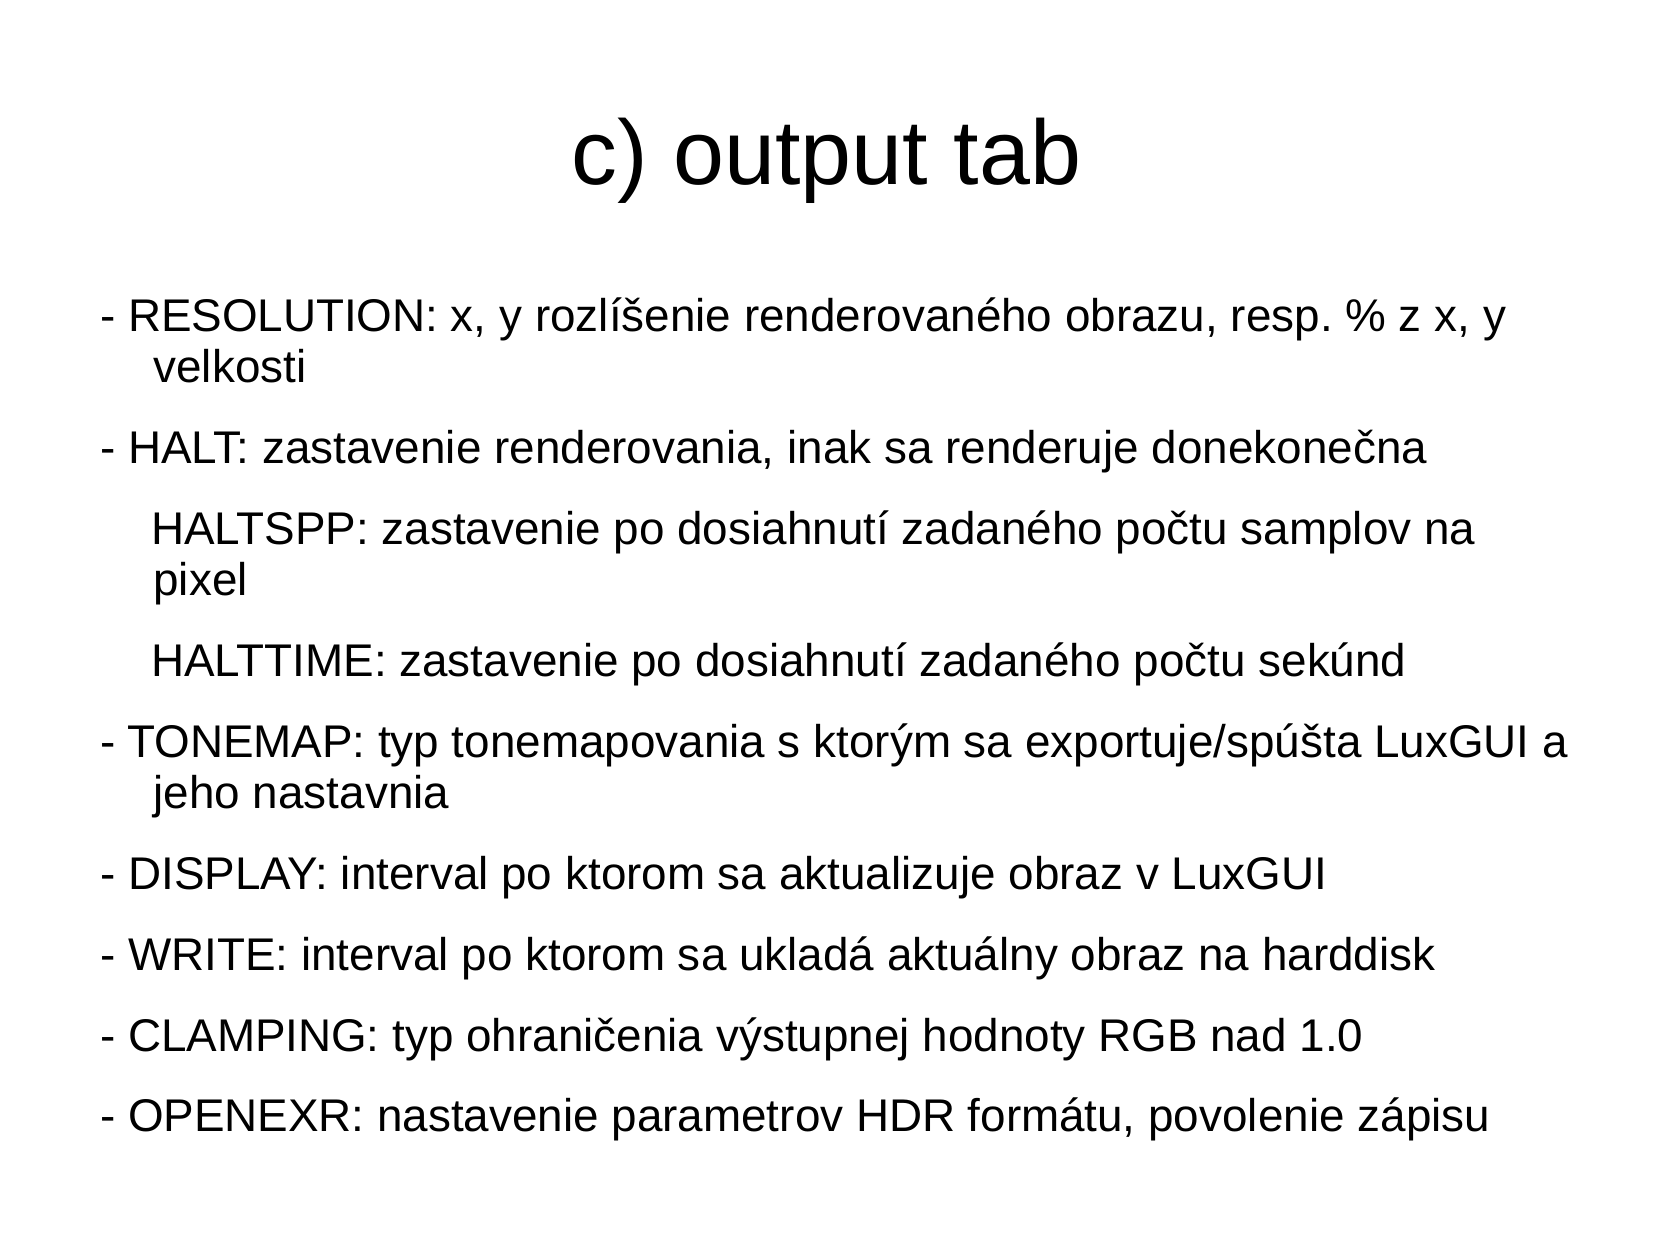

# c) output tab
- RESOLUTION: x, y rozlíšenie renderovaného obrazu, resp. % z x, y velkosti
- HALT: zastavenie renderovania, inak sa renderuje donekonečna
 HALTSPP: zastavenie po dosiahnutí zadaného počtu samplov na pixel
 HALTTIME: zastavenie po dosiahnutí zadaného počtu sekúnd
- TONEMAP: typ tonemapovania s ktorým sa exportuje/spúšta LuxGUI a jeho nastavnia
- DISPLAY: interval po ktorom sa aktualizuje obraz v LuxGUI
- WRITE: interval po ktorom sa ukladá aktuálny obraz na harddisk
- CLAMPING: typ ohraničenia výstupnej hodnoty RGB nad 1.0
- OPENEXR: nastavenie parametrov HDR formátu, povolenie zápisu